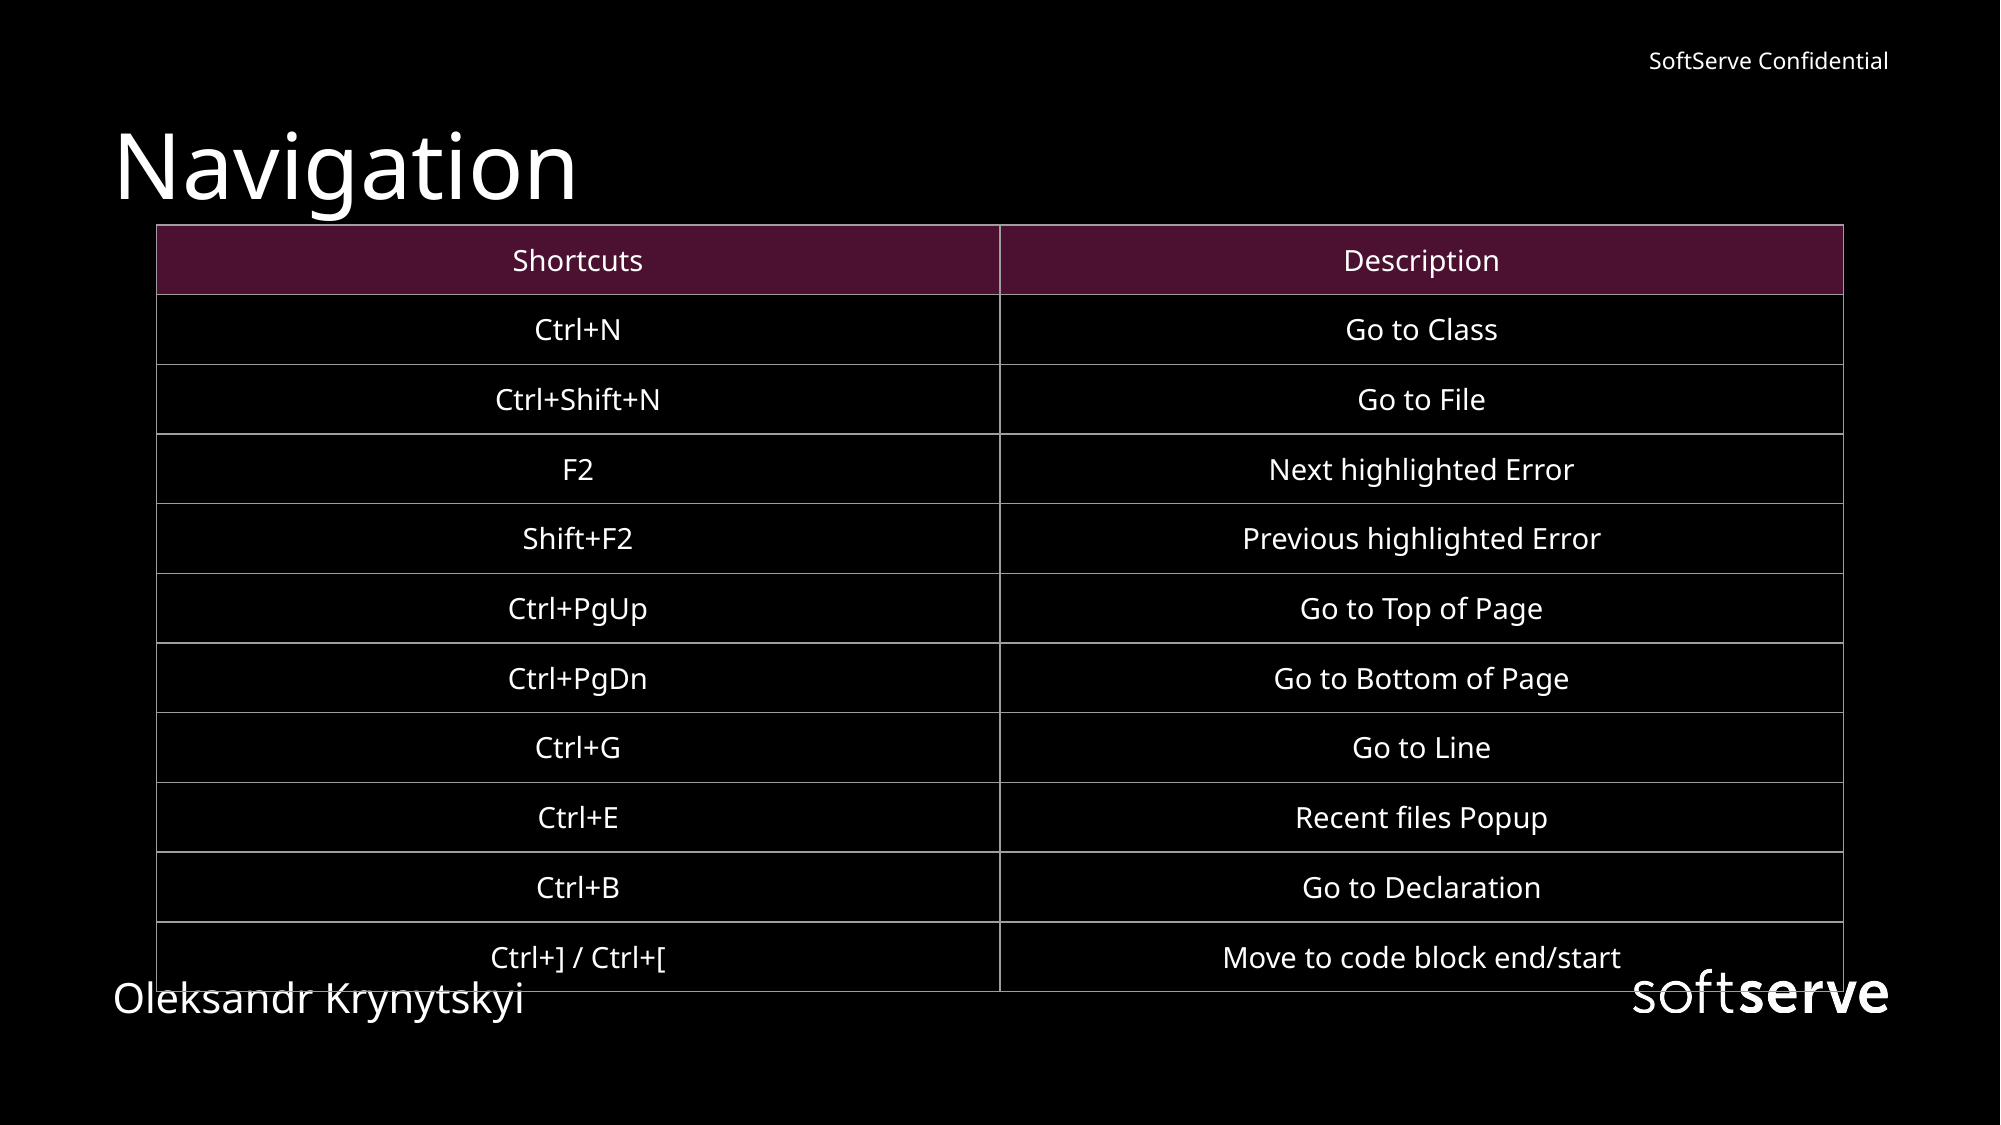

# Navigation
| Shortcuts | Description |
| --- | --- |
| Ctrl+N | Go to Class |
| Ctrl+Shift+N | Go to File |
| F2 | Next highlighted Error |
| Shift+F2 | Previous highlighted Error |
| Ctrl+PgUp | Go to Top of Page |
| Ctrl+PgDn | Go to Bottom of Page |
| Ctrl+G | Go to Line |
| Ctrl+E | Recent files Popup |
| Ctrl+B | Go to Declaration |
| Ctrl+] / Ctrl+[ | Move to code block end/start |
Oleksandr Krynytskyi